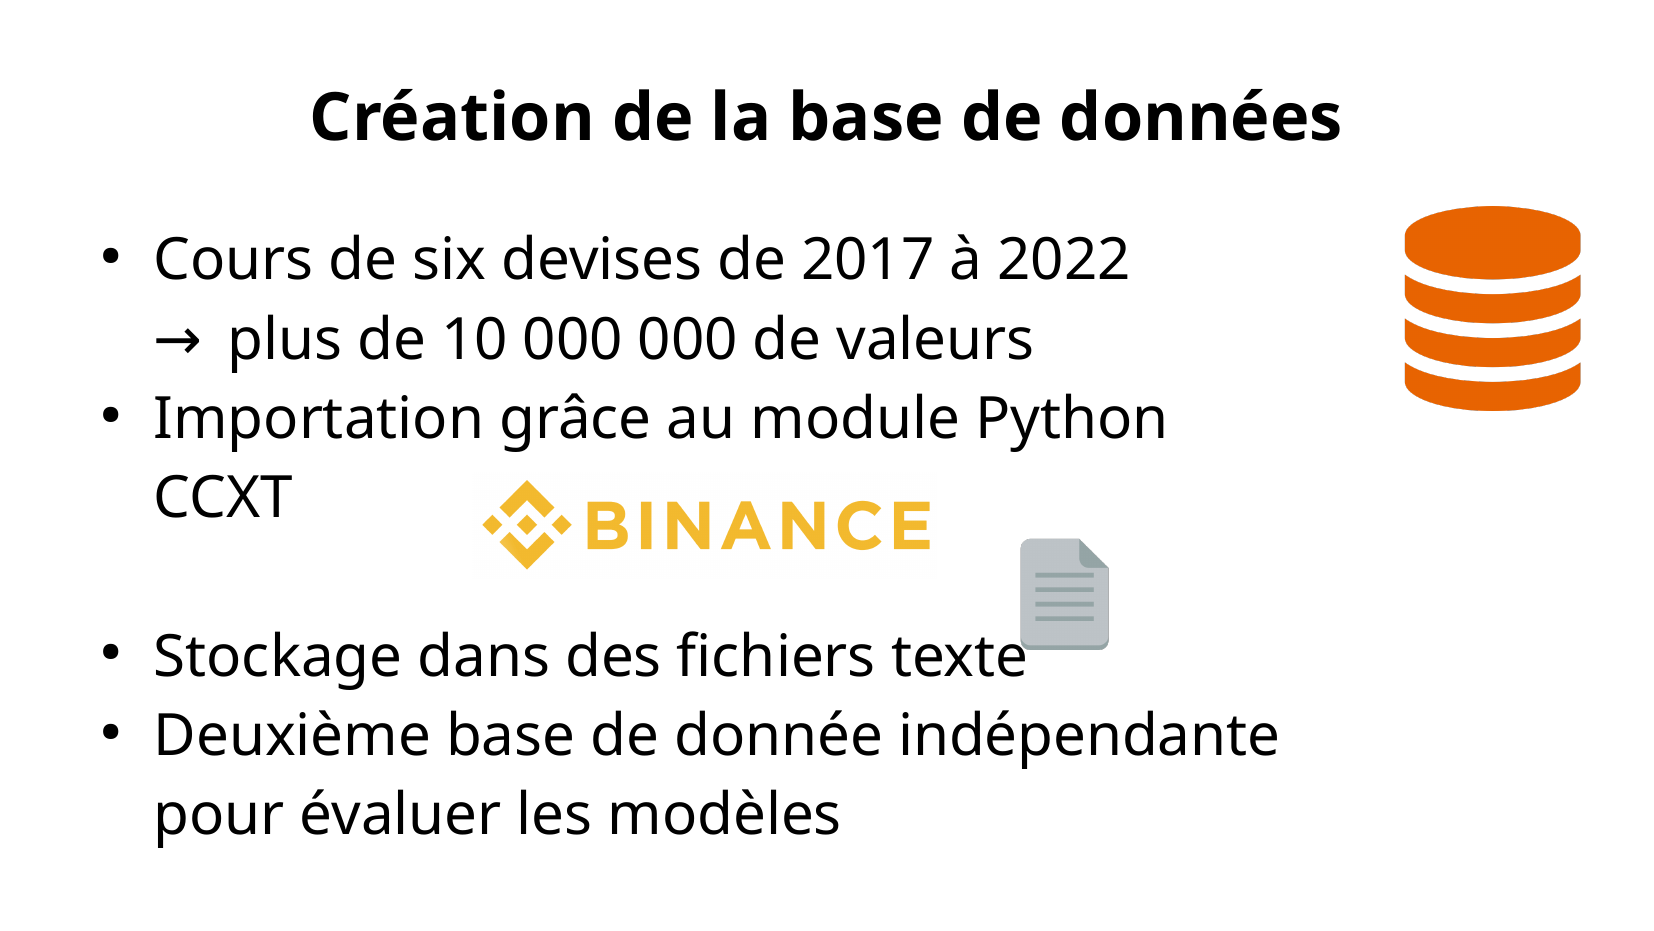

Création de la base de données
# Cours de six devises de 2017 à 2022
→	plus de 10 000 000 de valeurs
Importation grâce au module Python CCXT
Stockage dans des fichiers texte
Deuxième base de donnée indépendante pour évaluer les modèles